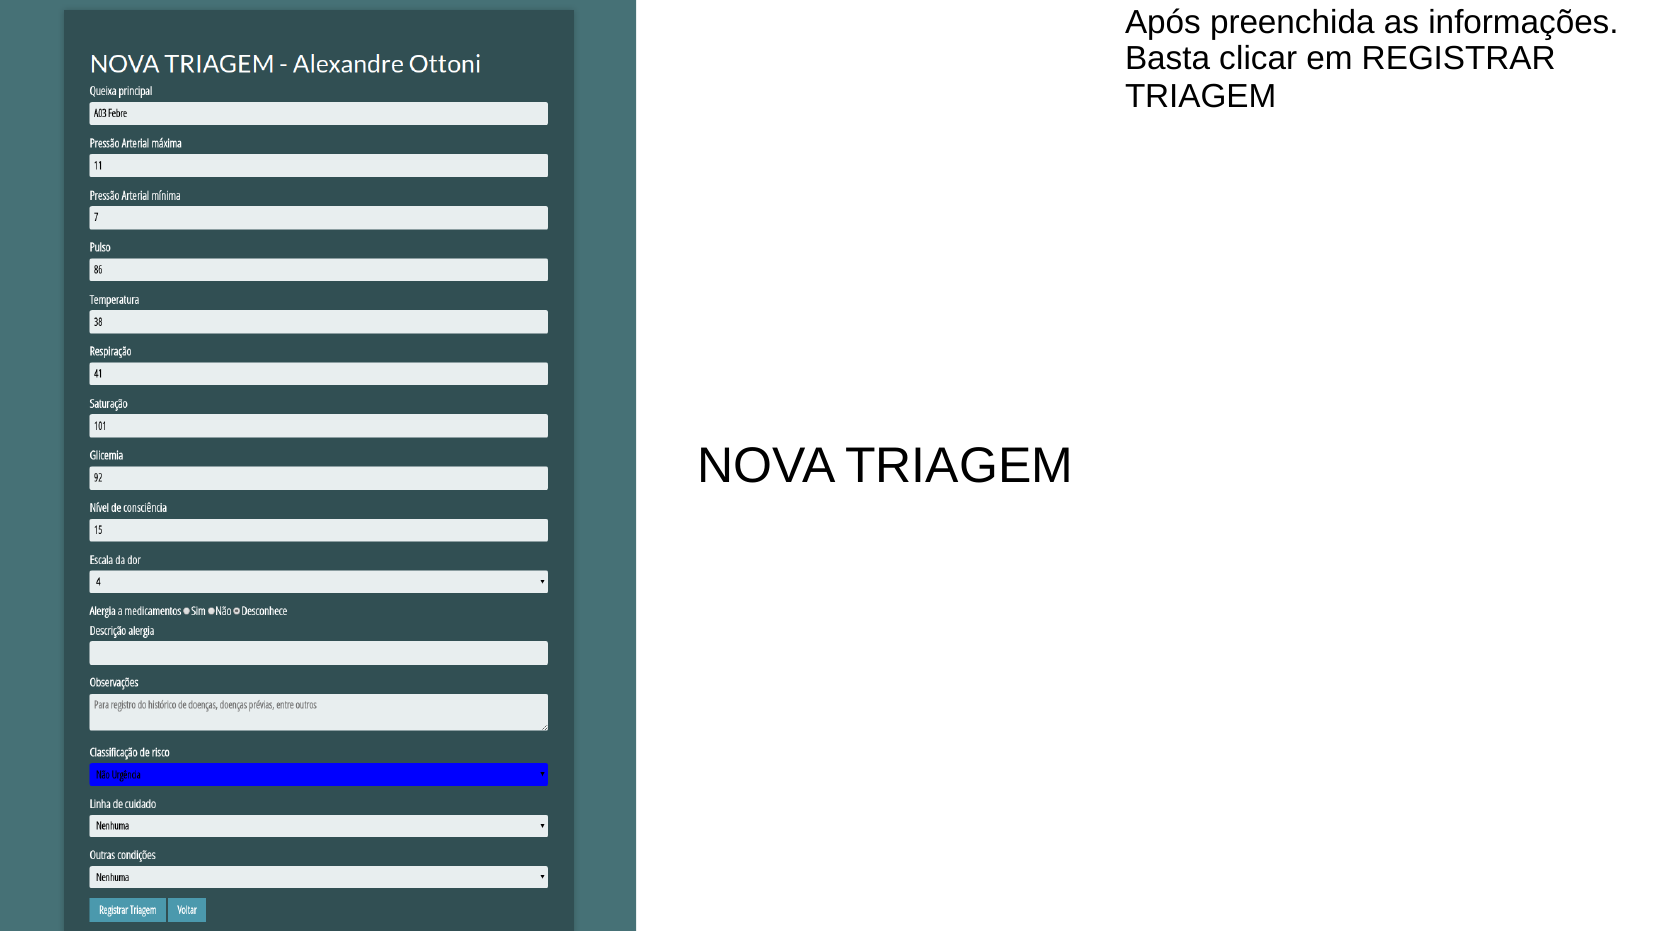

# NOVA TRIAGEM
Após preenchida as informações. Basta clicar em REGISTRAR TRIAGEM